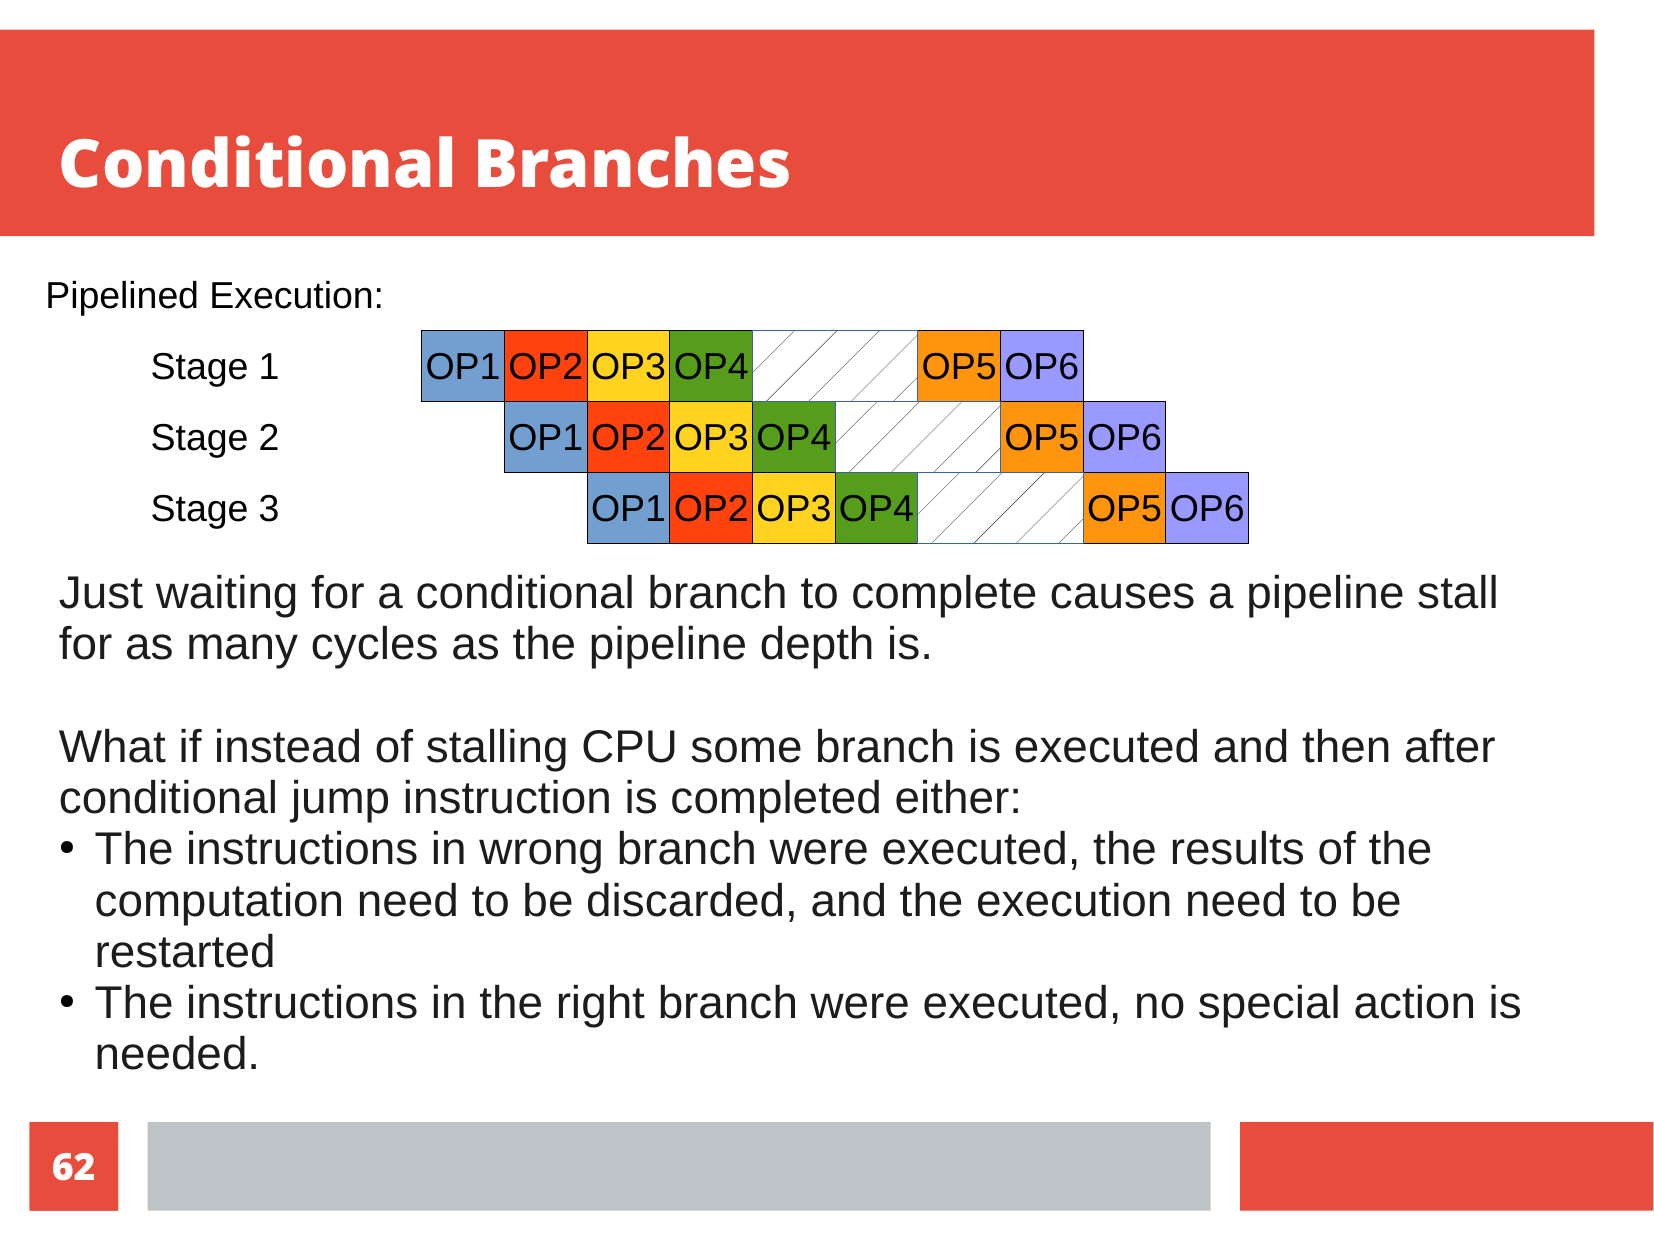

# Conditional Branches
Pipelined Execution:
Stage 1
OP1
OP2
OP3
OP4
OP5
OP6
Stage 2
OP1
OP2
OP3
OP4
OP5
OP6
Stage 3
OP1
OP2
OP3
OP4
OP5
OP6
Just waiting for a conditional branch to complete causes a pipeline stall for as many cycles as the pipeline depth is.
What if instead of stalling CPU some branch is executed and then after conditional jump instruction is completed either:
The instructions in wrong branch were executed, the results of the computation need to be discarded, and the execution need to be restarted
The instructions in the right branch were executed, no special action is needed.
62